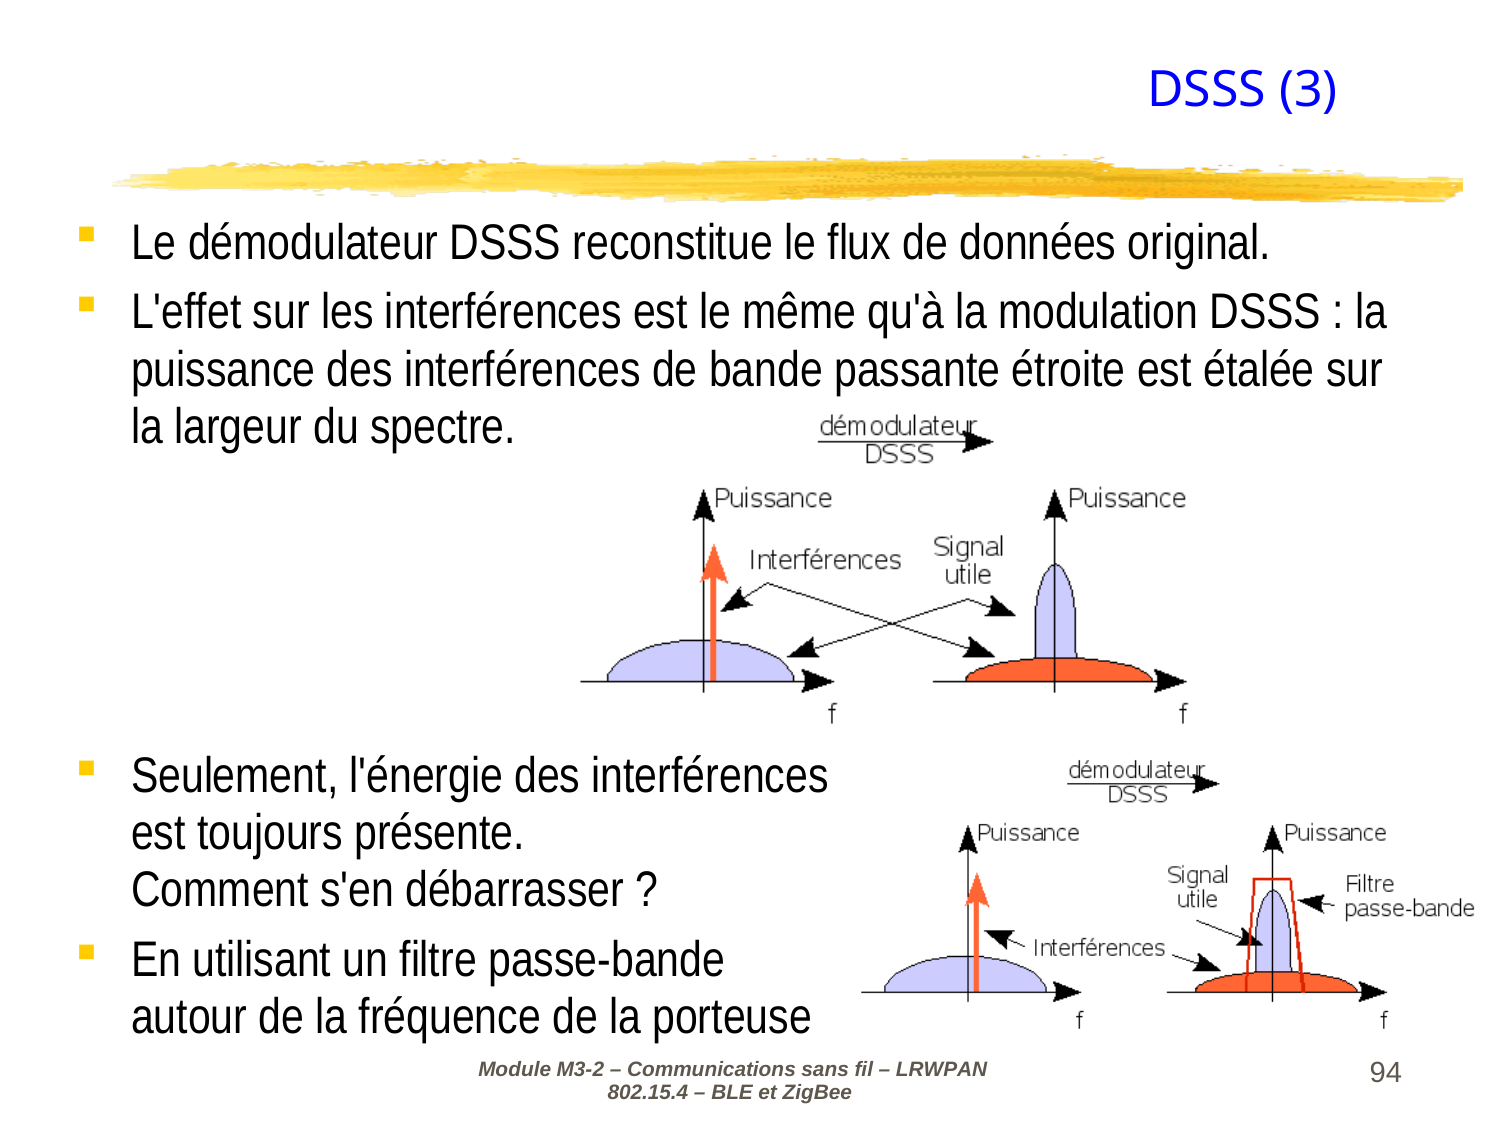

# DSSS (3)
Le démodulateur DSSS reconstitue le flux de données original.
L'effet sur les interférences est le même qu'à la modulation DSSS : la puissance des interférences de bande passante étroite est étalée sur la largeur du spectre.
Seulement, l'énergie des interférences
est toujours présente.
Comment s'en débarrasser ?
En utilisant un filtre passe-bande
autour de la fréquence de la porteuse
94